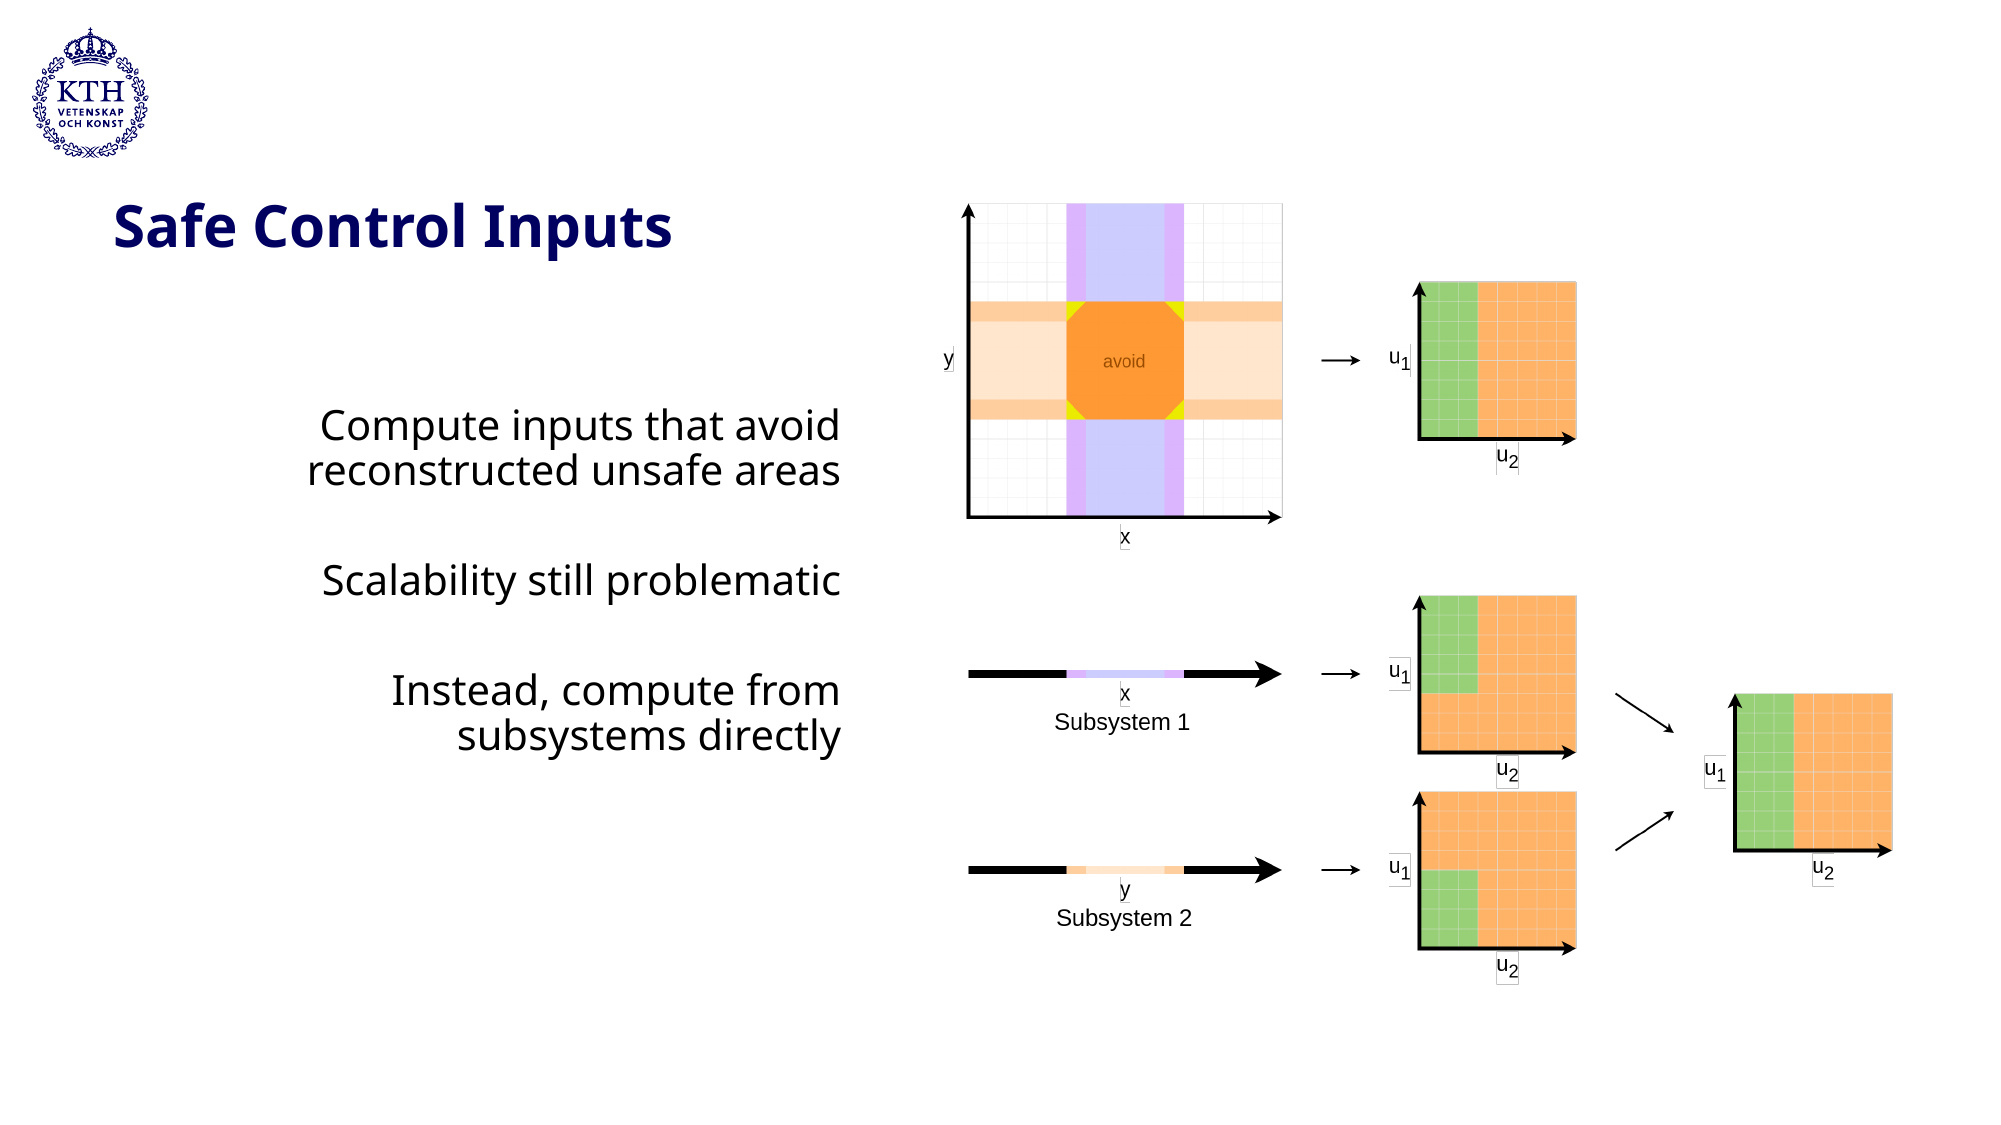

# Safe Control Inputs
Compute inputs that avoid reconstructed unsafe areas
Scalability still problematic
Instead, compute from
subsystems directly